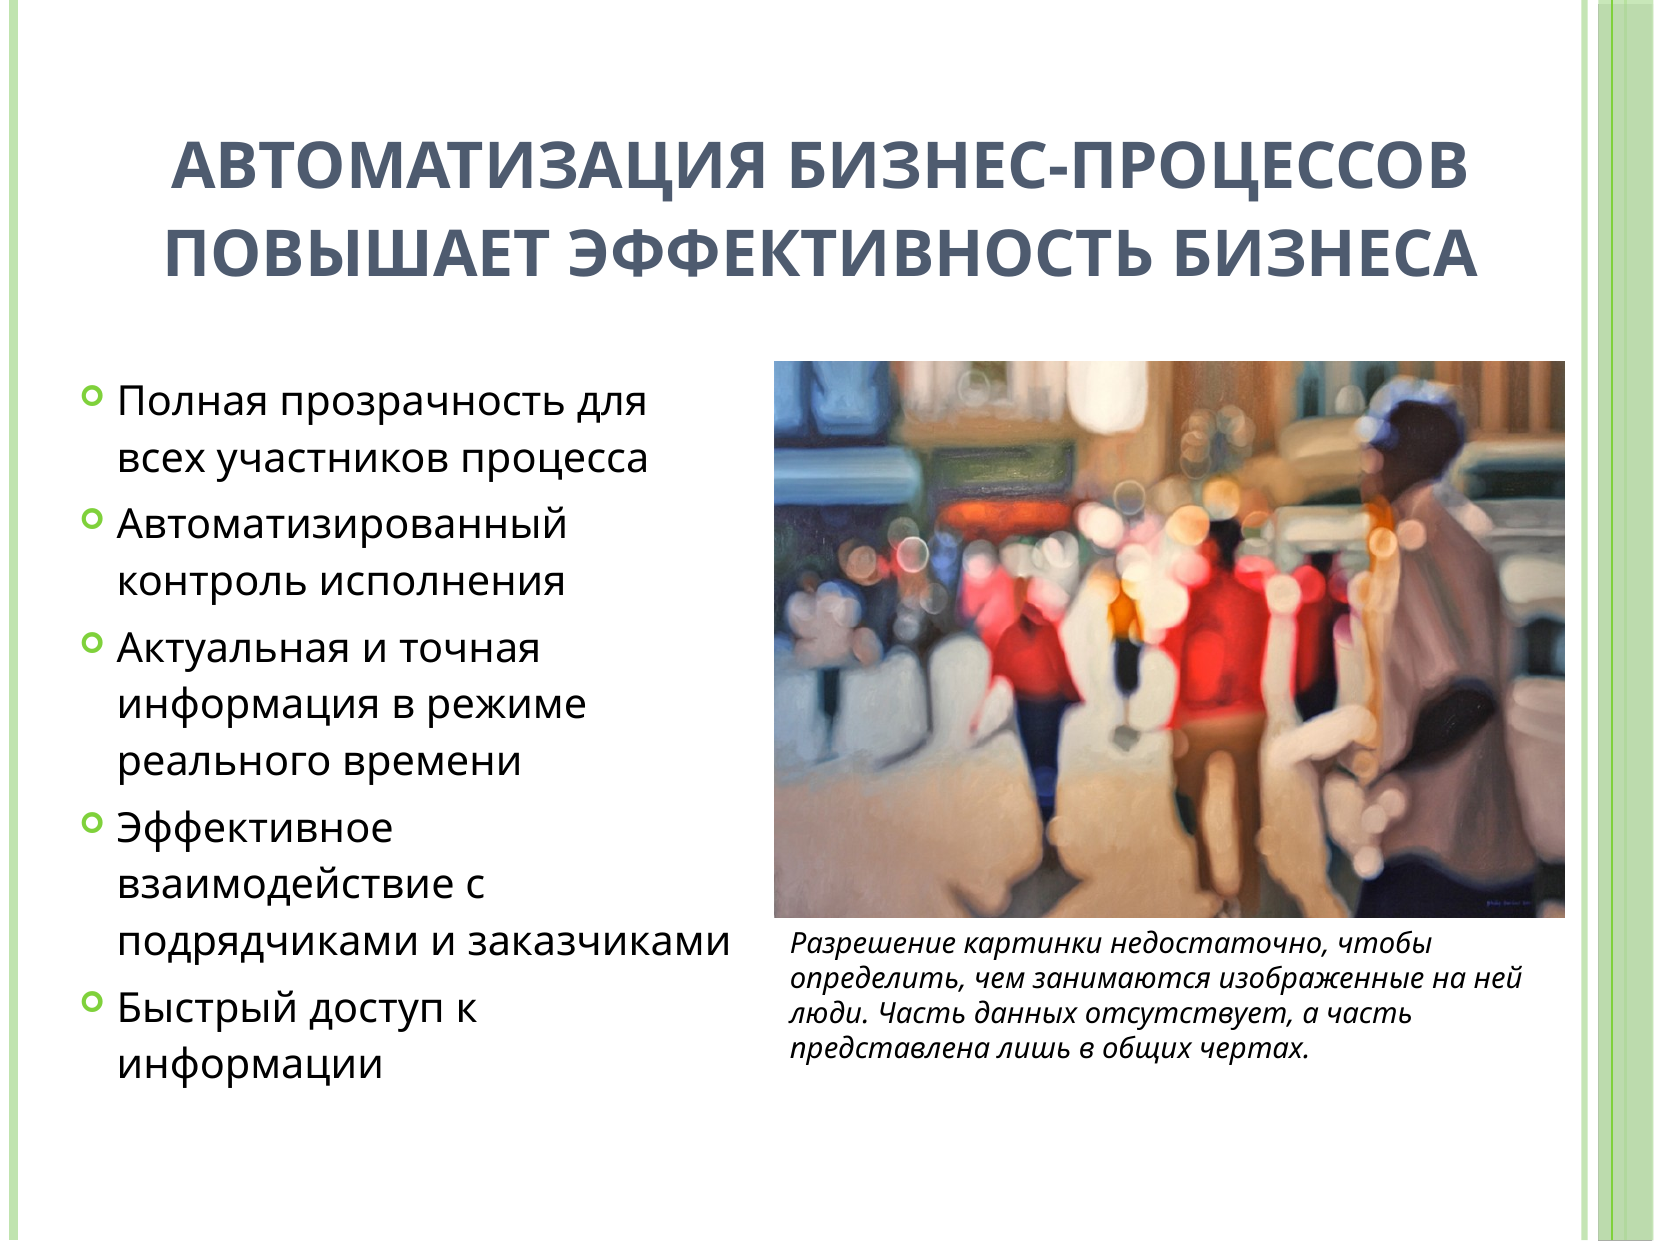

# Автоматизация бизнес-процессов повышает эффективность бизнеса
Полная прозрачность для всех участников процесса
Автоматизированный контроль исполнения
Актуальная и точная информация в режиме реального времени
Эффективное взаимодействие с подрядчиками и заказчиками
Быстрый доступ к информации
Разрешение картинки недостаточно, чтобы определить, чем занимаются изображенные на ней люди. Часть данных отсутствует, а часть представлена лишь в общих чертах.